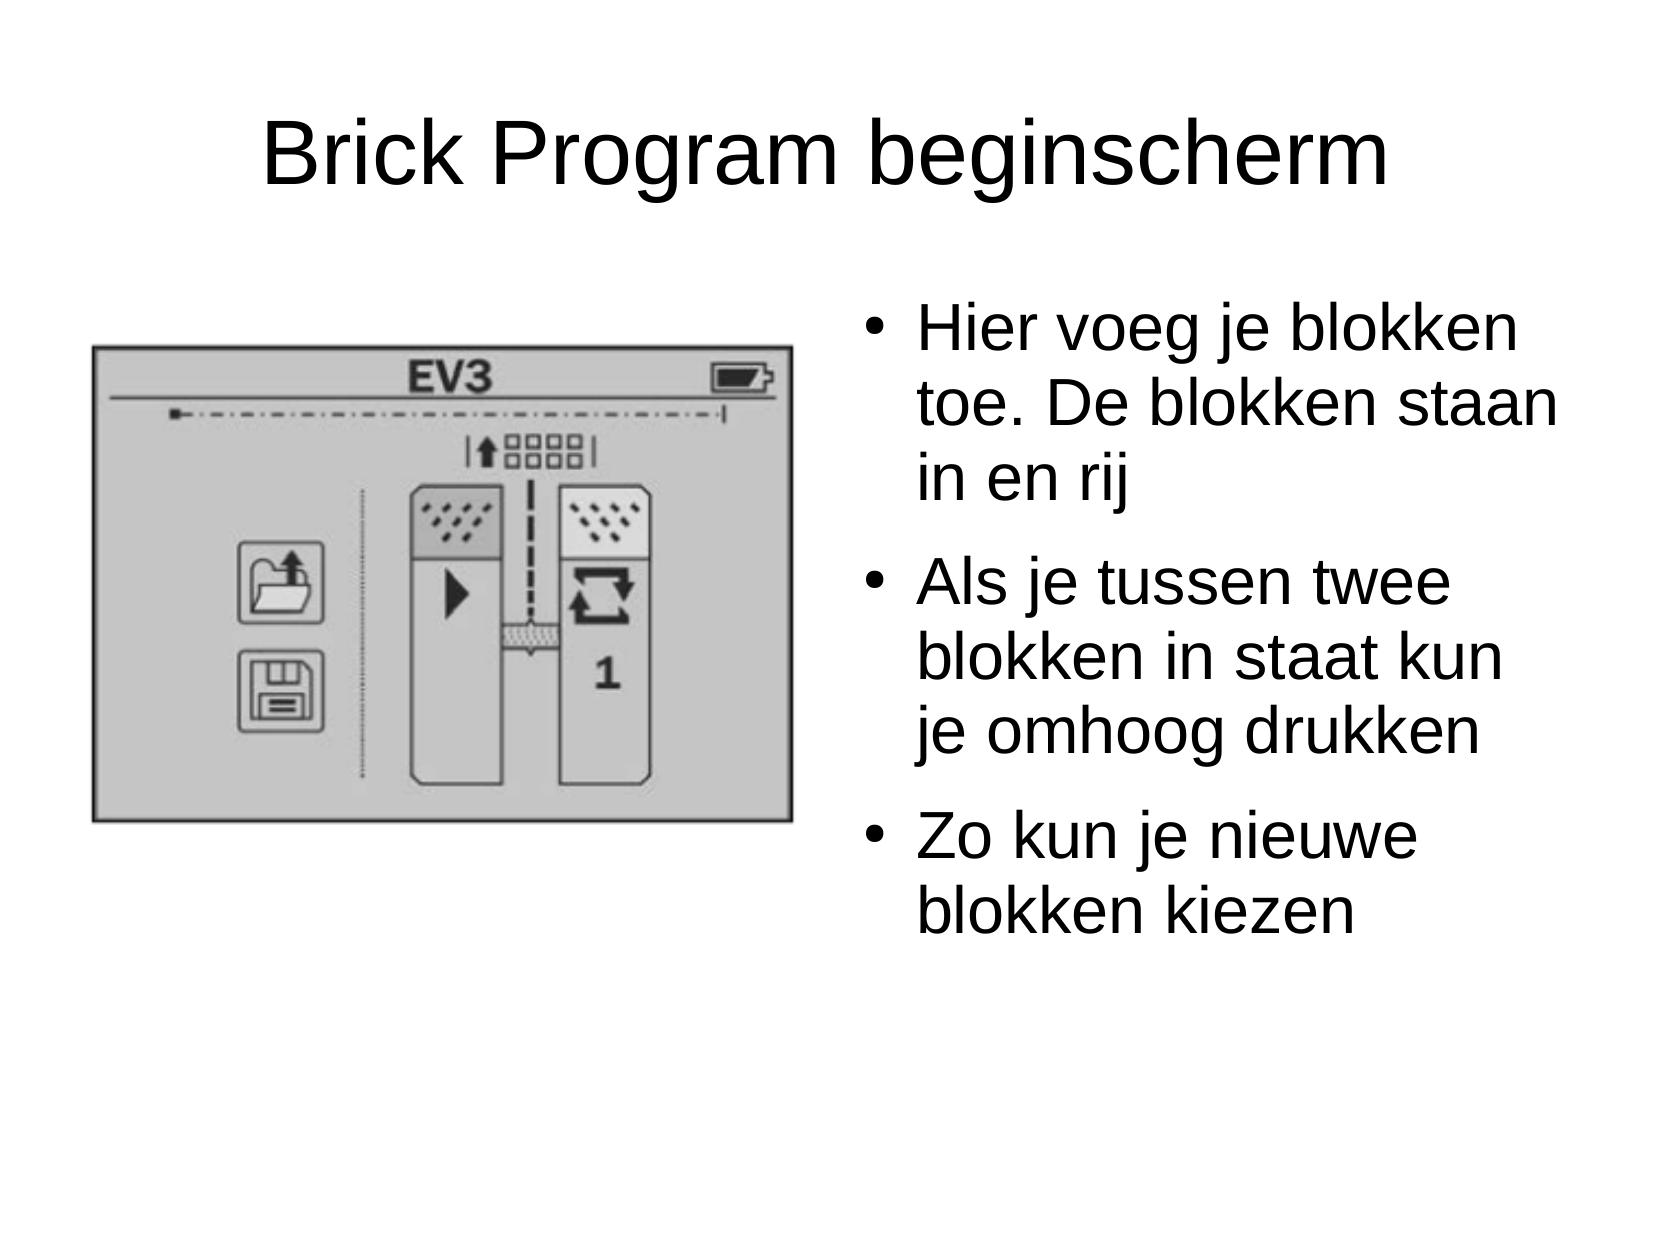

# Brick Program beginscherm
Hier voeg je blokken toe. De blokken staan in en rij
Als je tussen twee blokken in staat kun je omhoog drukken
Zo kun je nieuwe blokken kiezen